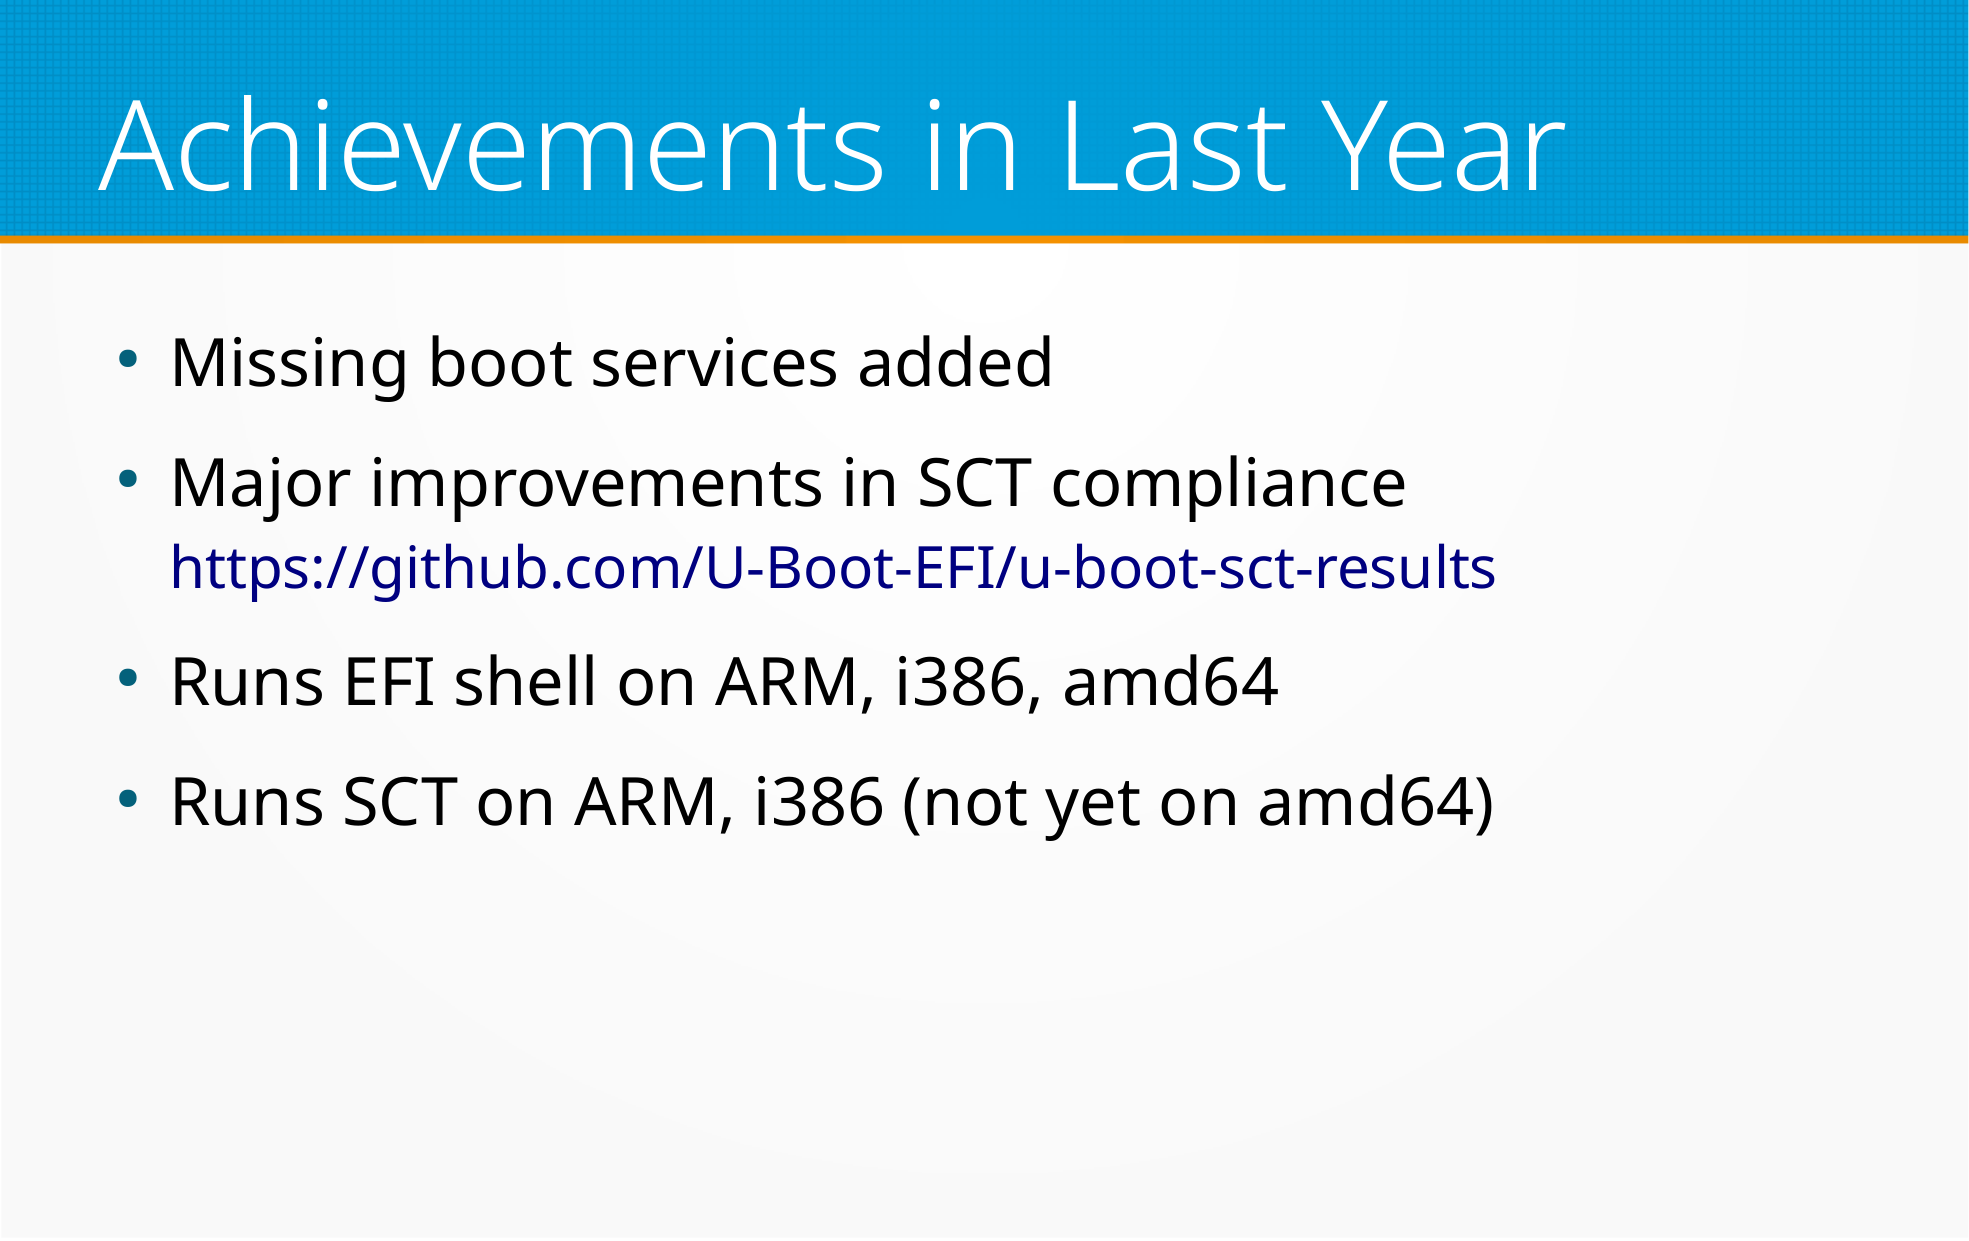

# Achievements in Last Year
Missing boot services added
Major improvements in SCT compliance
https://github.com/U-Boot-EFI/u-boot-sct-results
Runs EFI shell on ARM, i386, amd64
Runs SCT on ARM, i386 (not yet on amd64)